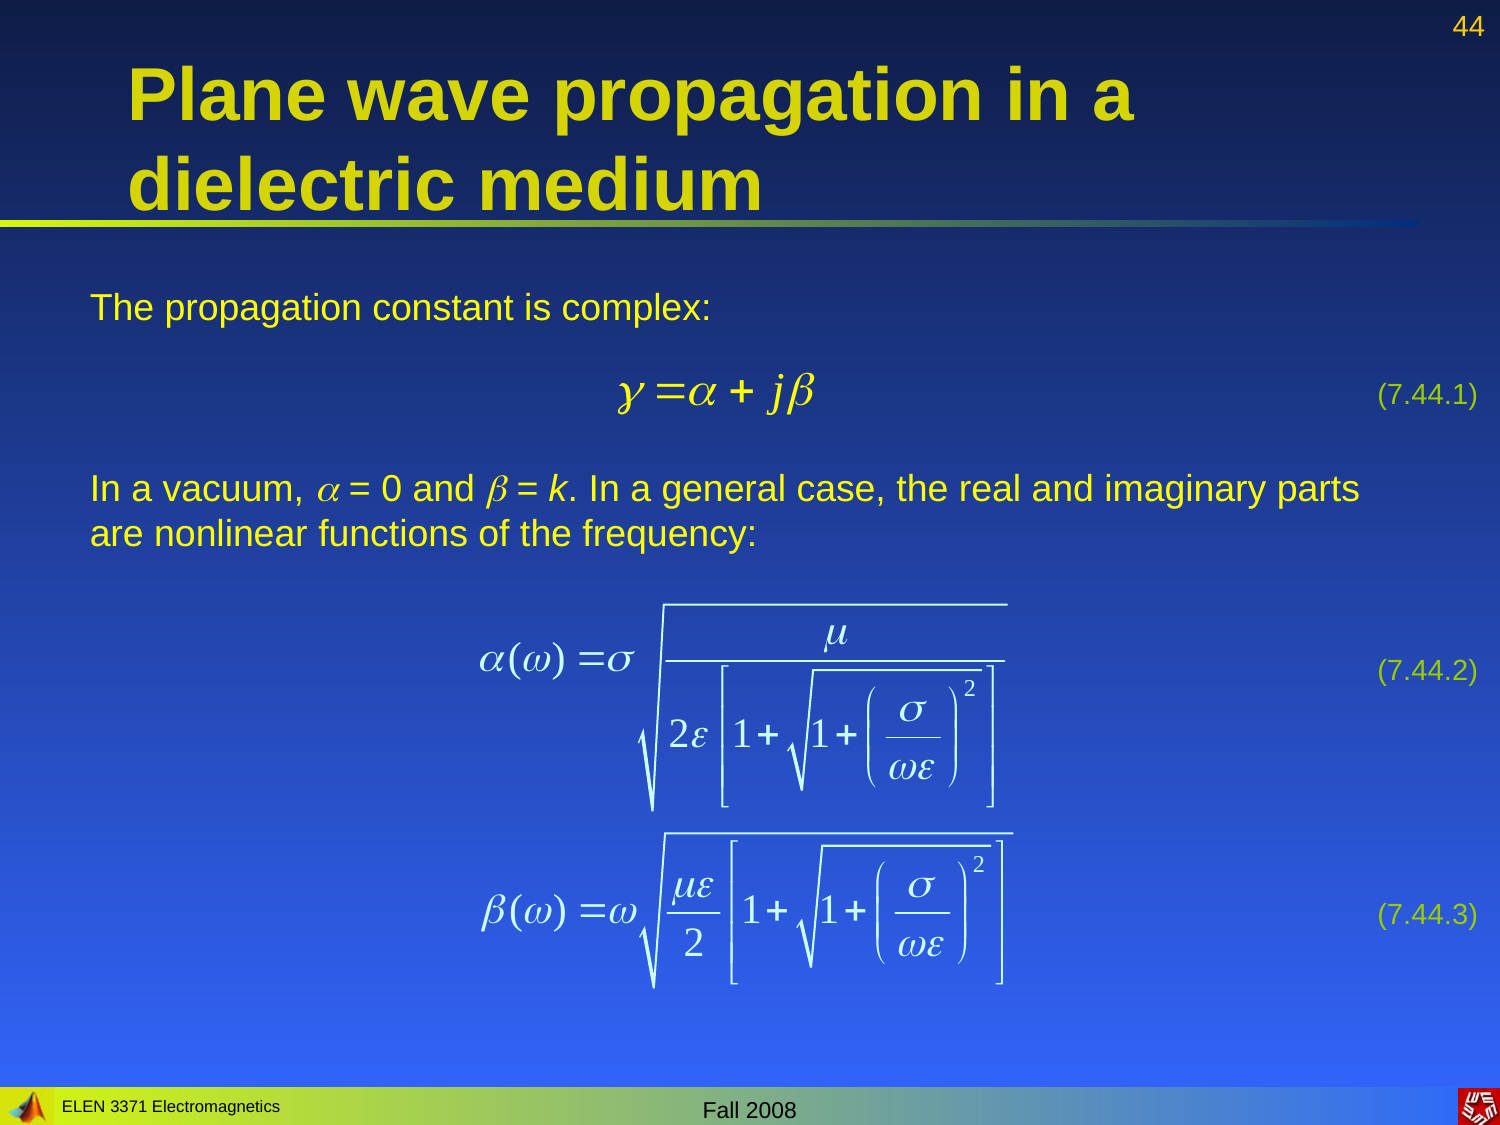

# Plane wave propagation in a dielectric medium
The propagation constant is complex:
(7.44.1)
In a vacuum,  = 0 and  = k. In a general case, the real and imaginary parts are nonlinear functions of the frequency:
(7.44.2)
(7.44.3)